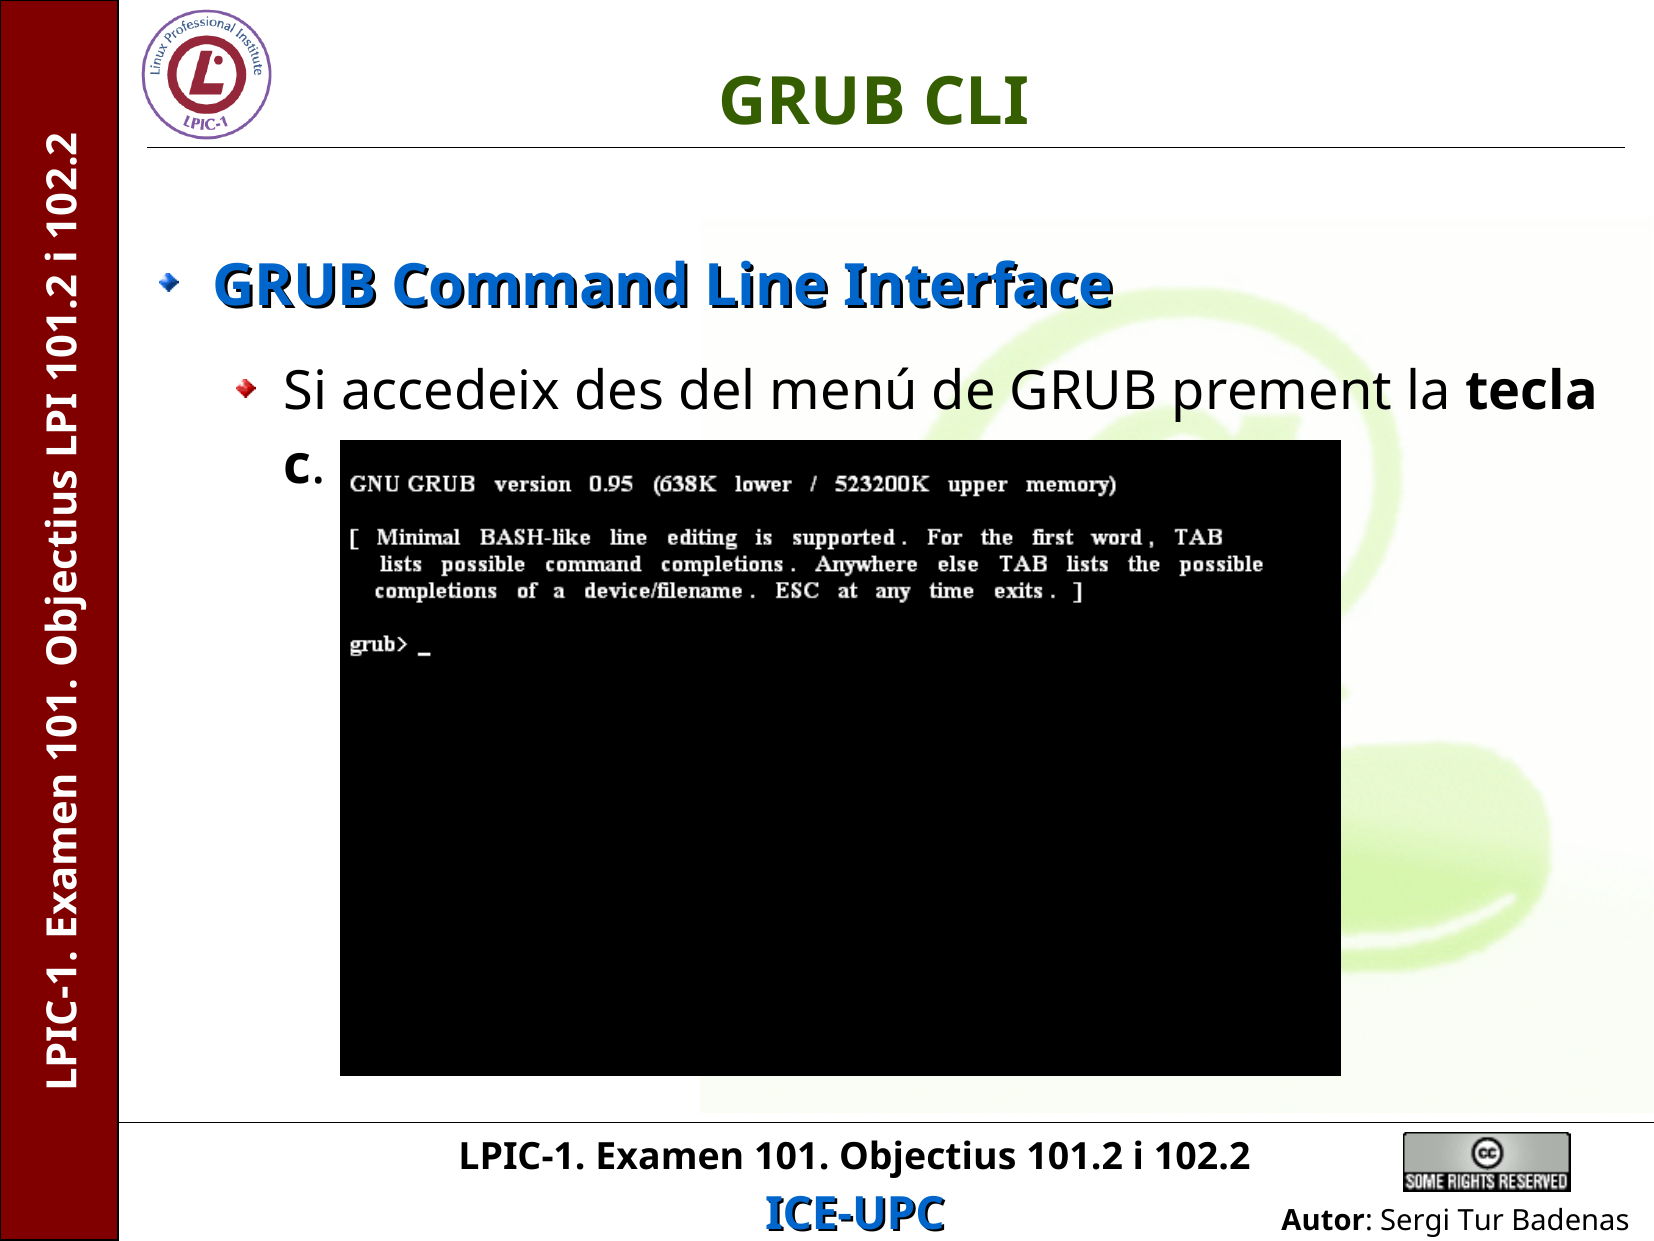

# GRUB CLI
GRUB Command Line Interface
Si accedeix des del menú de GRUB prement la tecla c.